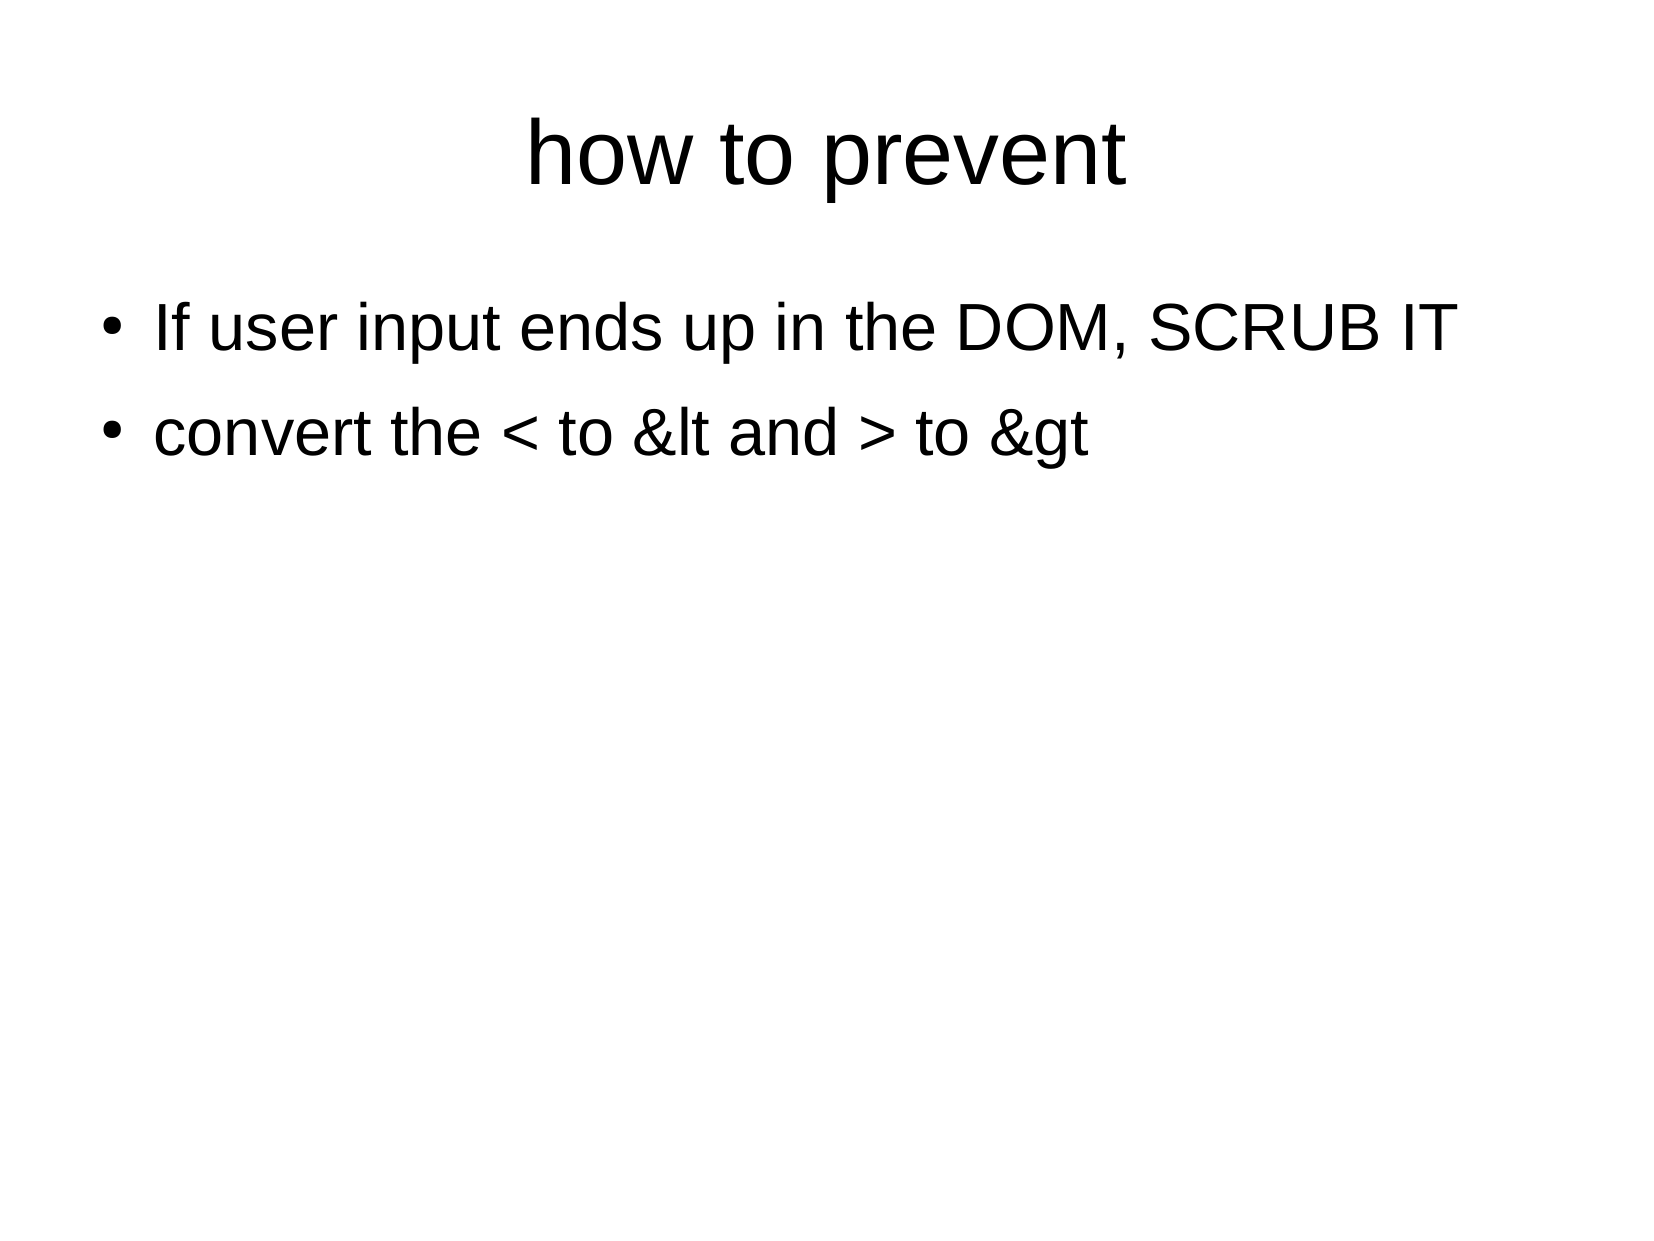

# how to prevent
If user input ends up in the DOM, SCRUB IT
convert the < to &lt and > to &gt